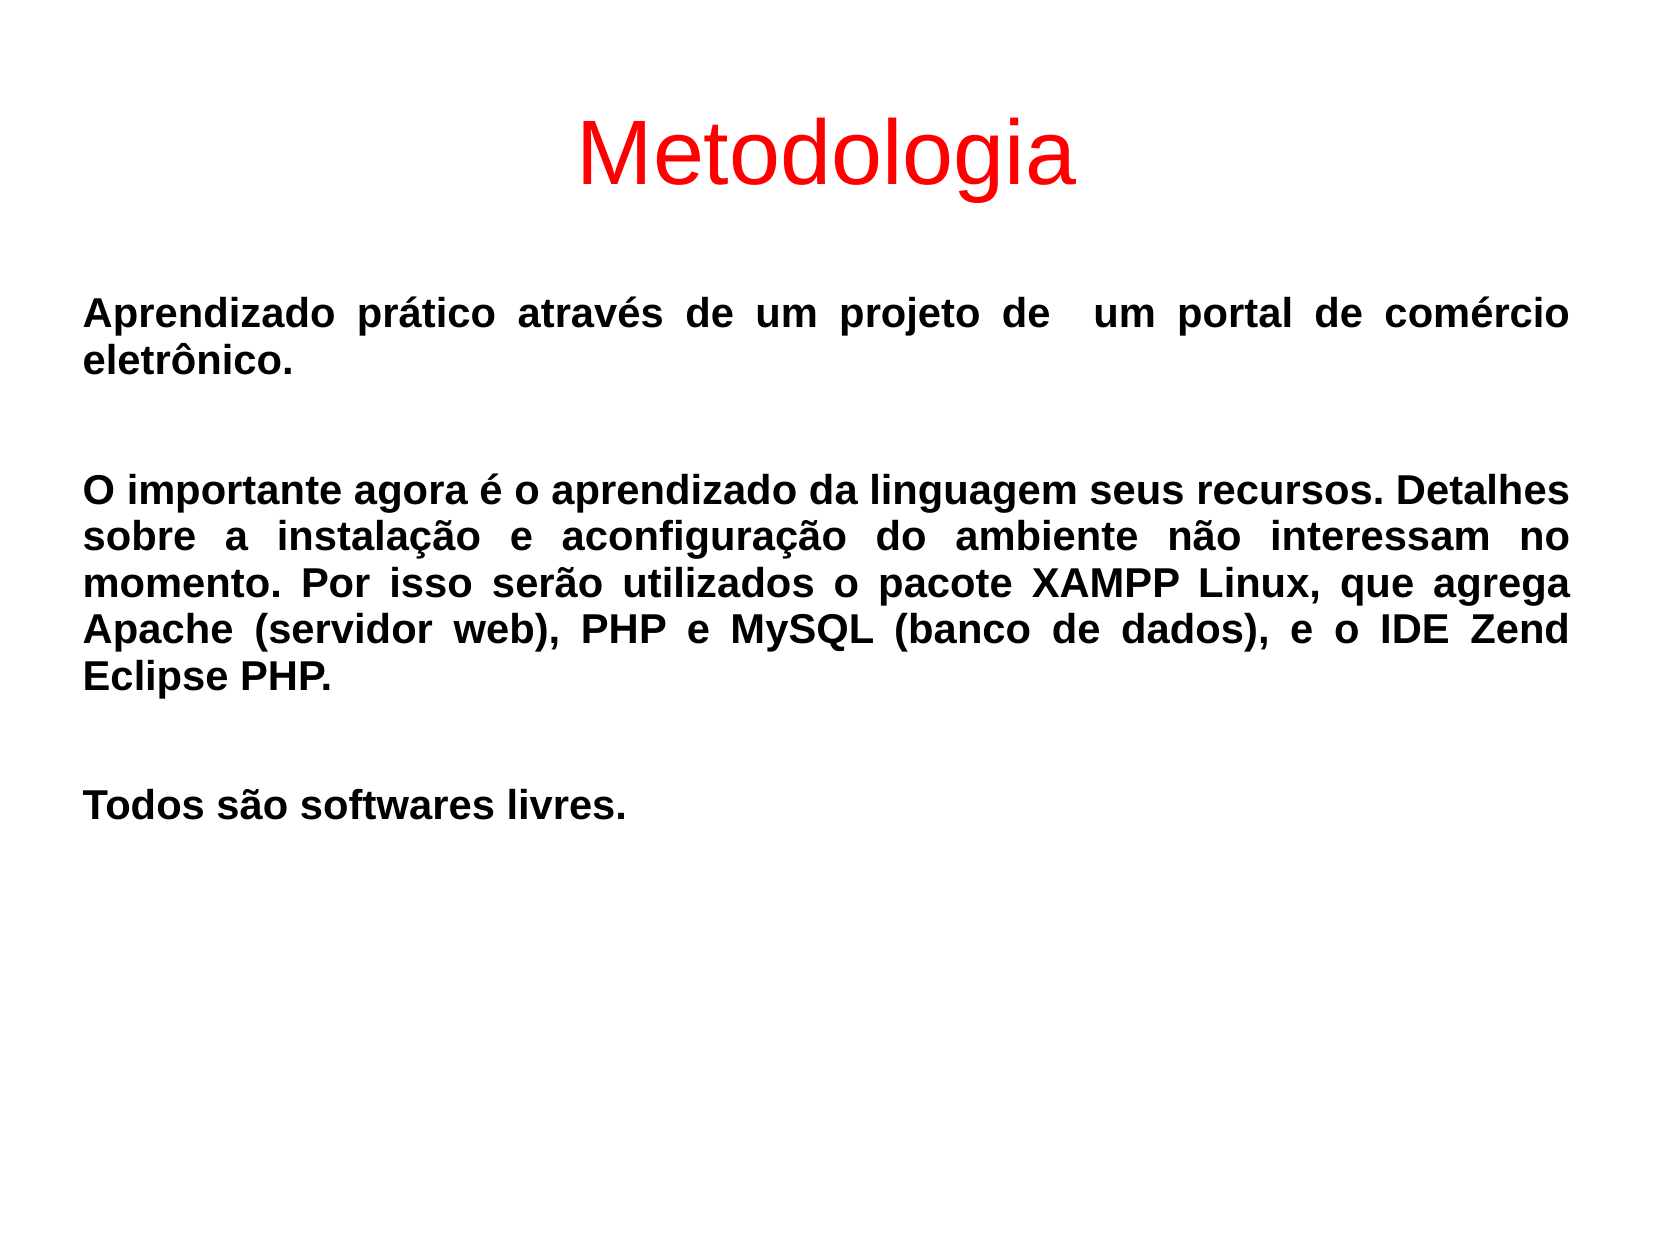

# Metodologia
Aprendizado prático através de um projeto de um portal de comércio eletrônico.
O importante agora é o aprendizado da linguagem seus recursos. Detalhes sobre a instalação e aconfiguração do ambiente não interessam no momento. Por isso serão utilizados o pacote XAMPP Linux, que agrega Apache (servidor web), PHP e MySQL (banco de dados), e o IDE Zend Eclipse PHP.
Todos são softwares livres.